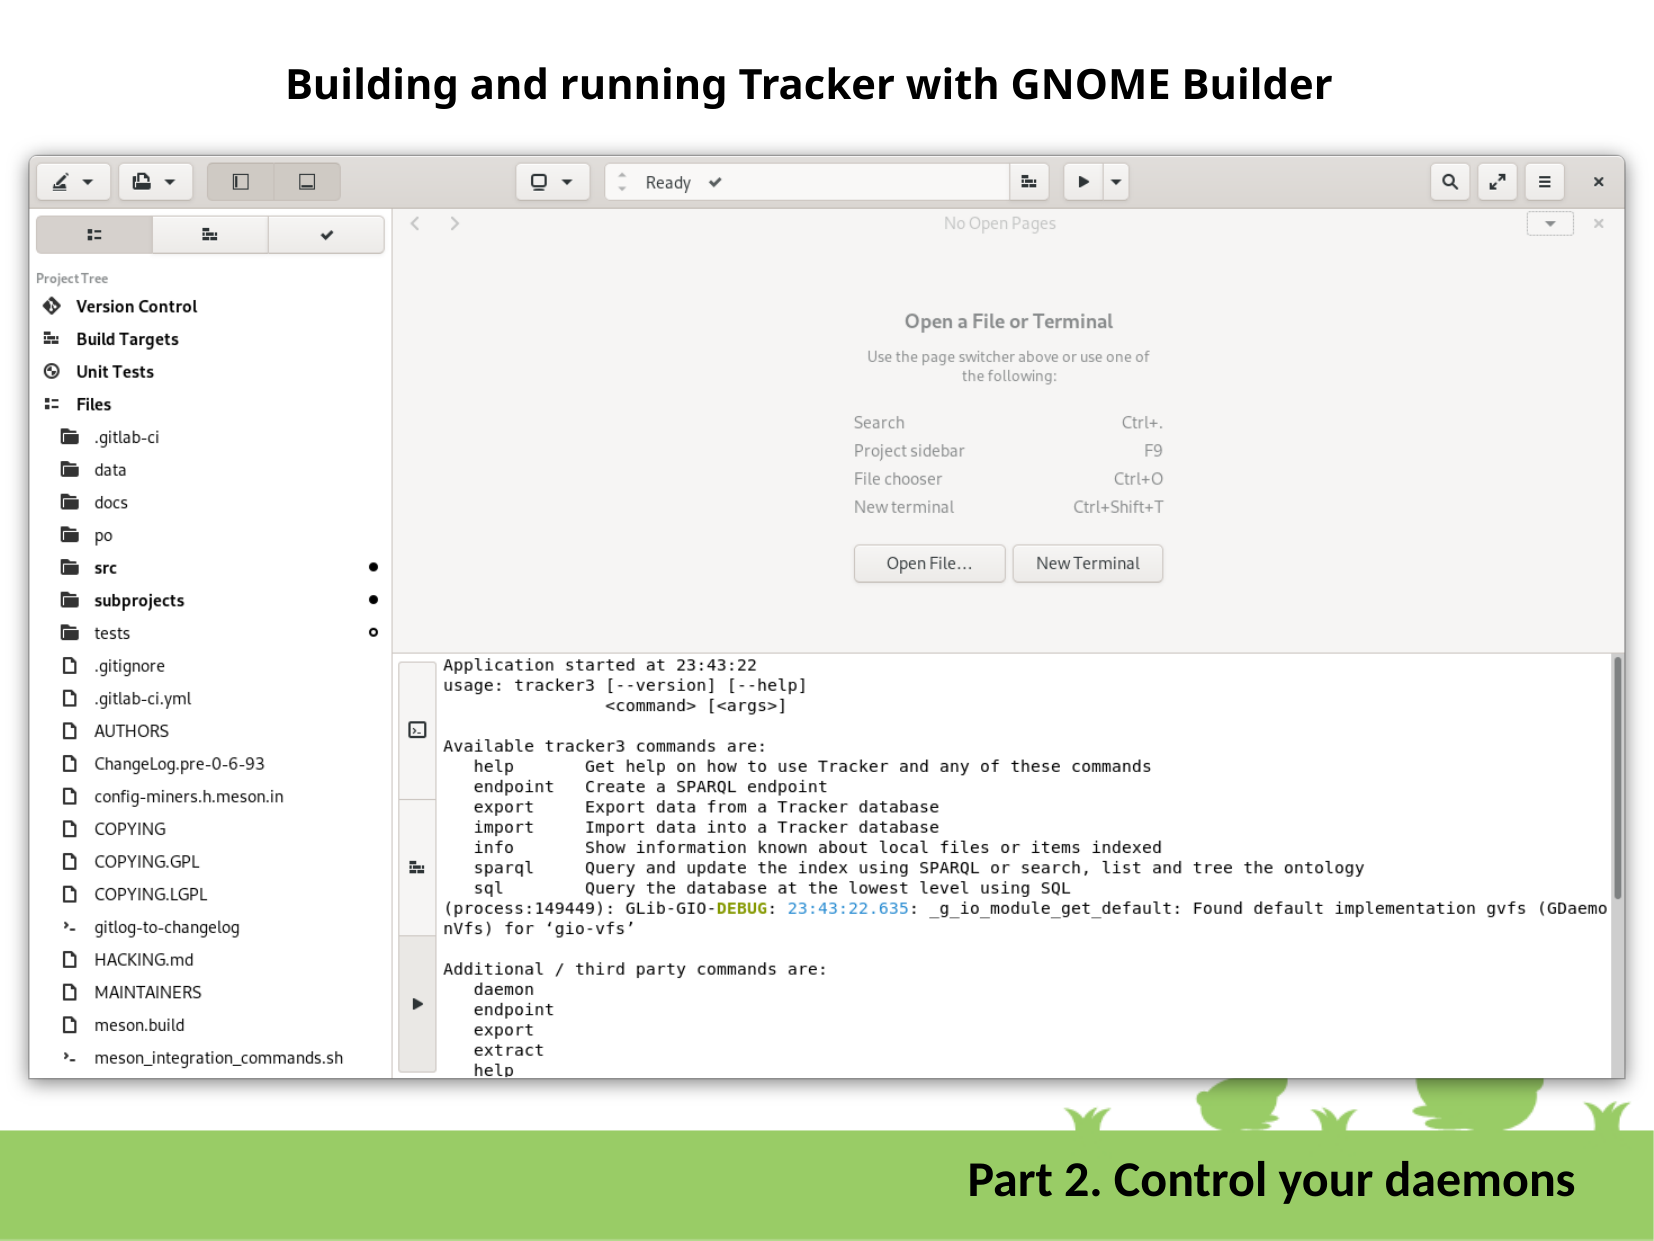

Building and running Tracker with GNOME Builder
 Part 2. Control your daemons